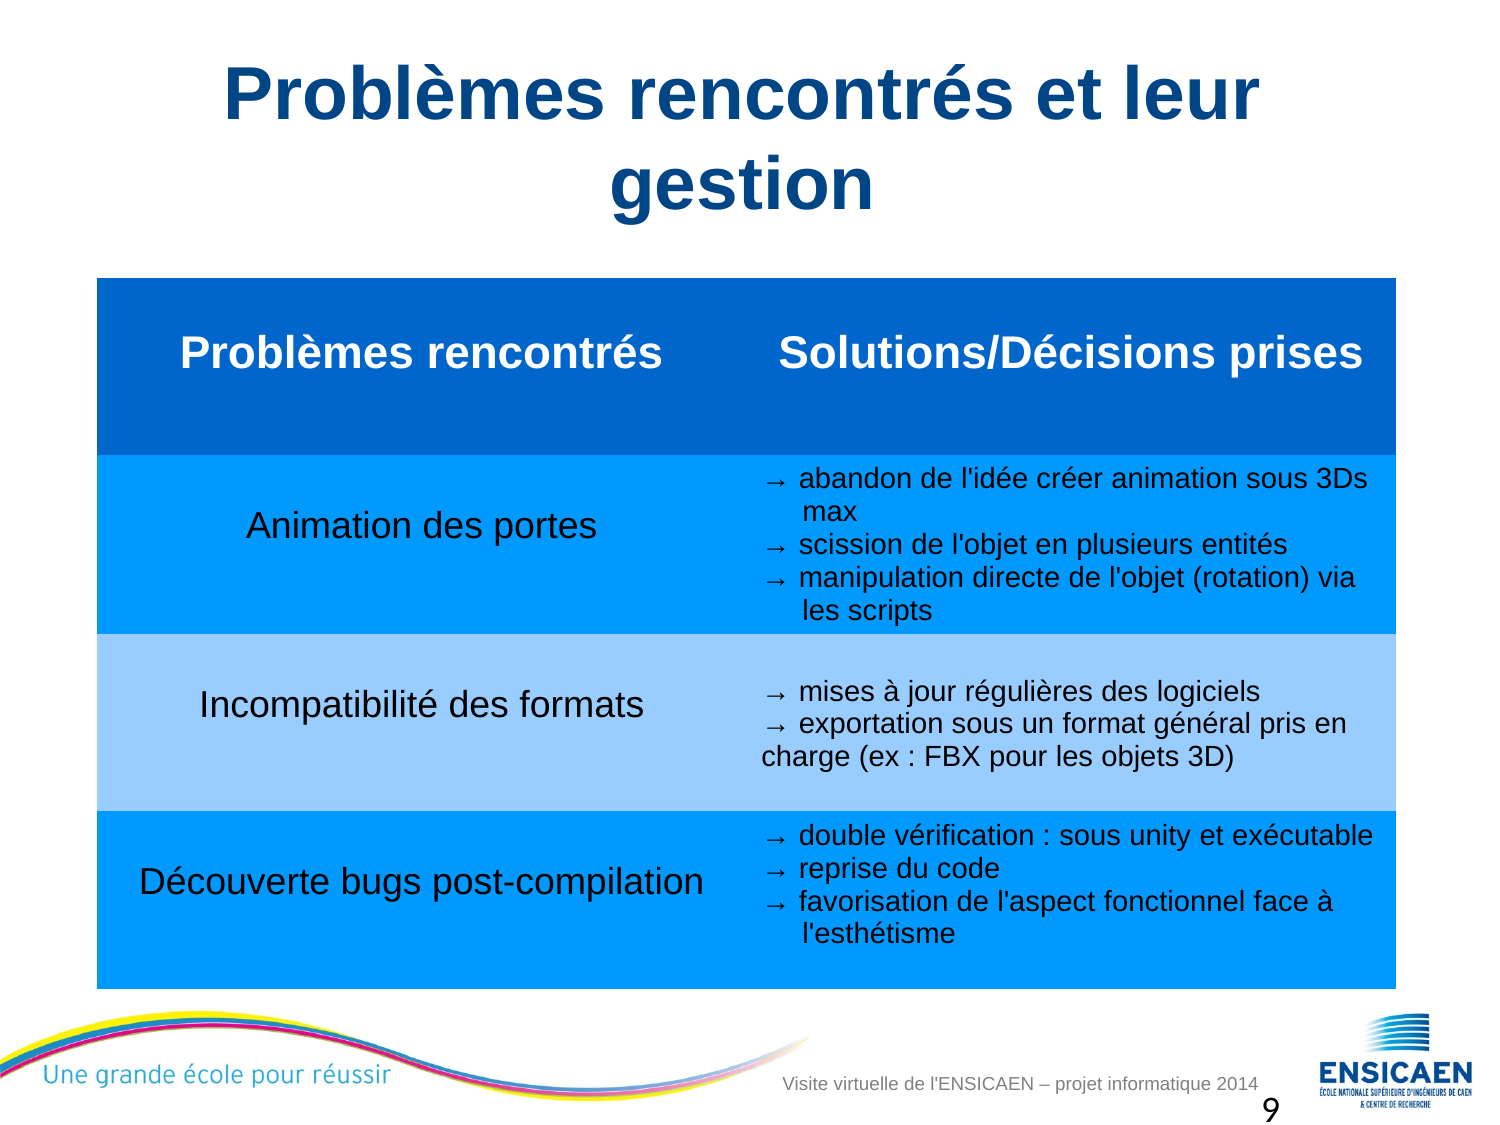

# Problèmes rencontrés et leur gestion
| Problèmes rencontrés | Solutions/Décisions prises |
| --- | --- |
| Animation des portes | → abandon de l'idée créer animation sous 3Ds max → scission de l'objet en plusieurs entités → manipulation directe de l'objet (rotation) via les scripts |
| Incompatibilité des formats | → mises à jour régulières des logiciels → exportation sous un format général pris en charge (ex : FBX pour les objets 3D) |
| Découverte bugs post-compilation | → double vérification : sous unity et exécutable → reprise du code → favorisation de l'aspect fonctionnel face à l'esthétisme |
Visite virtuelle de l'ENSICAEN – projet informatique 2014